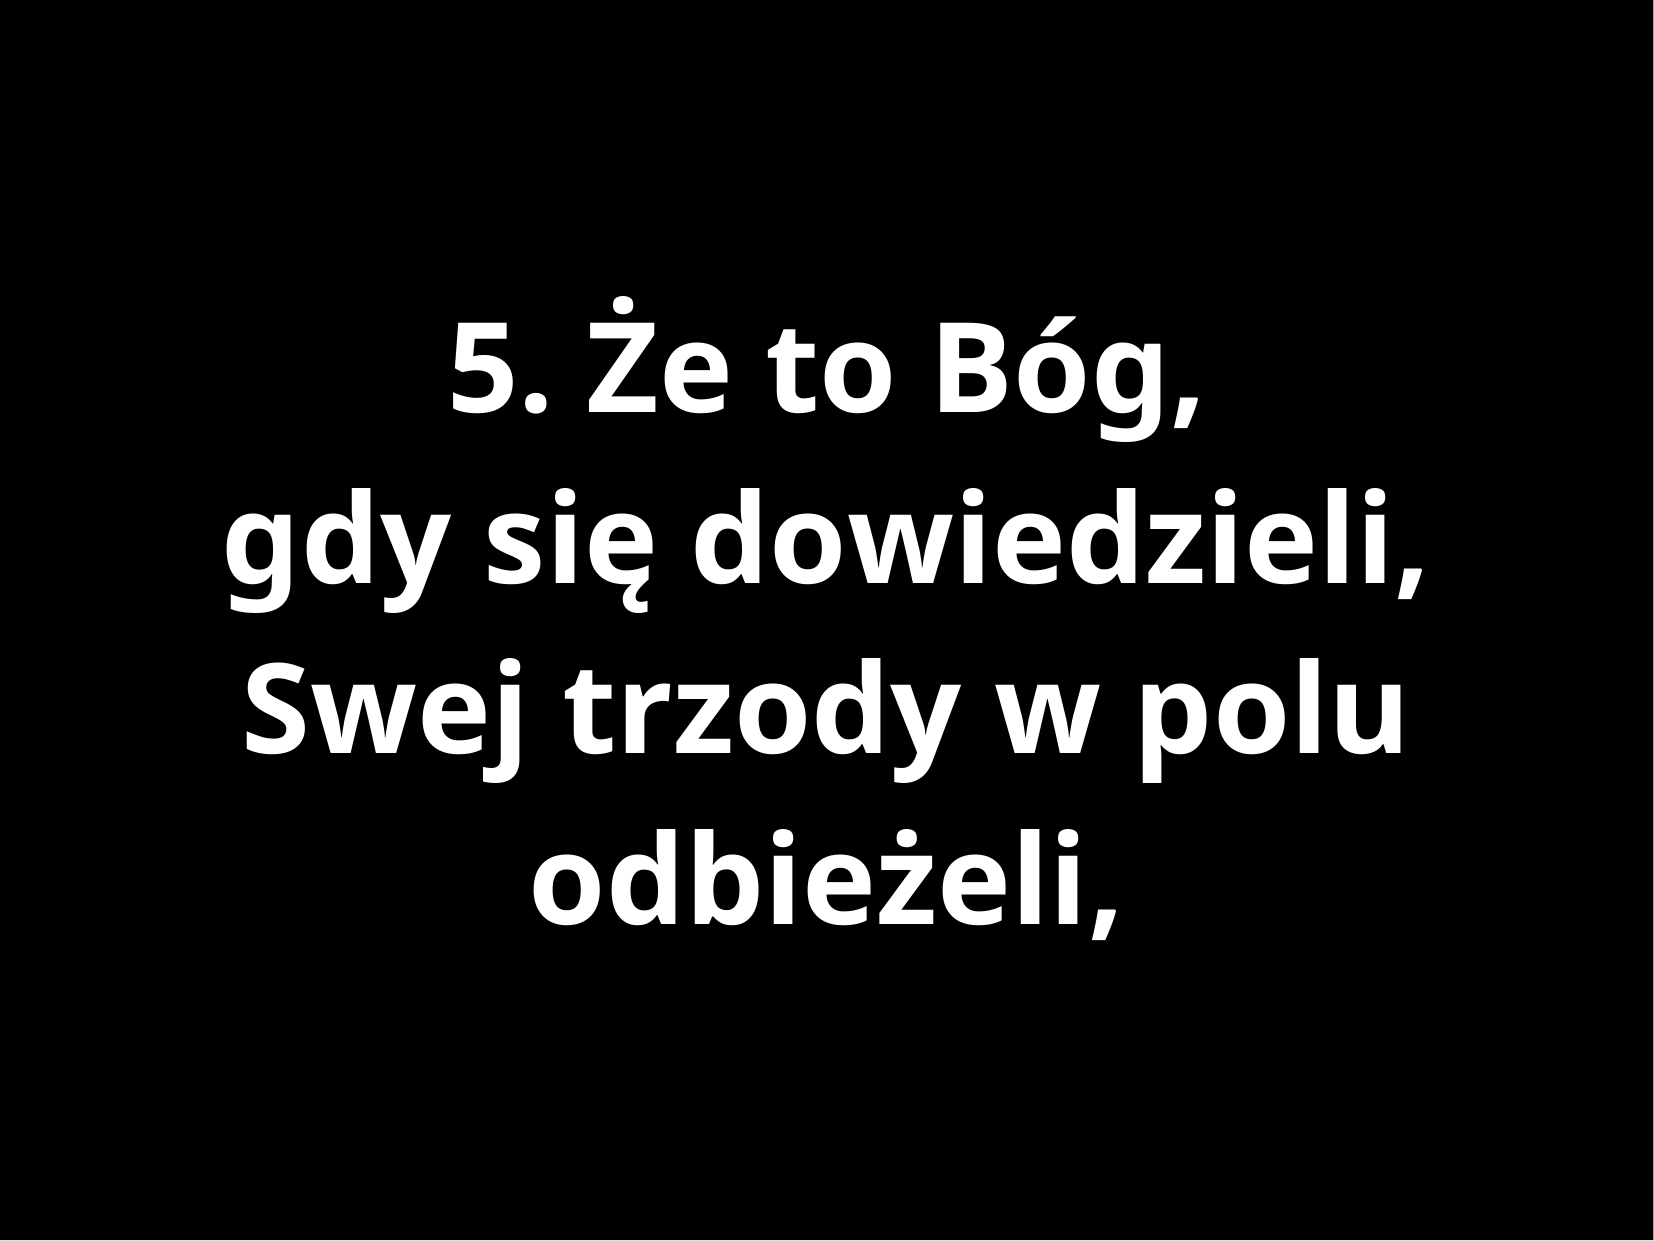

# 5. Że to Bóg, gdy się dowiedzieli, Swej trzody w polu odbieżeli,